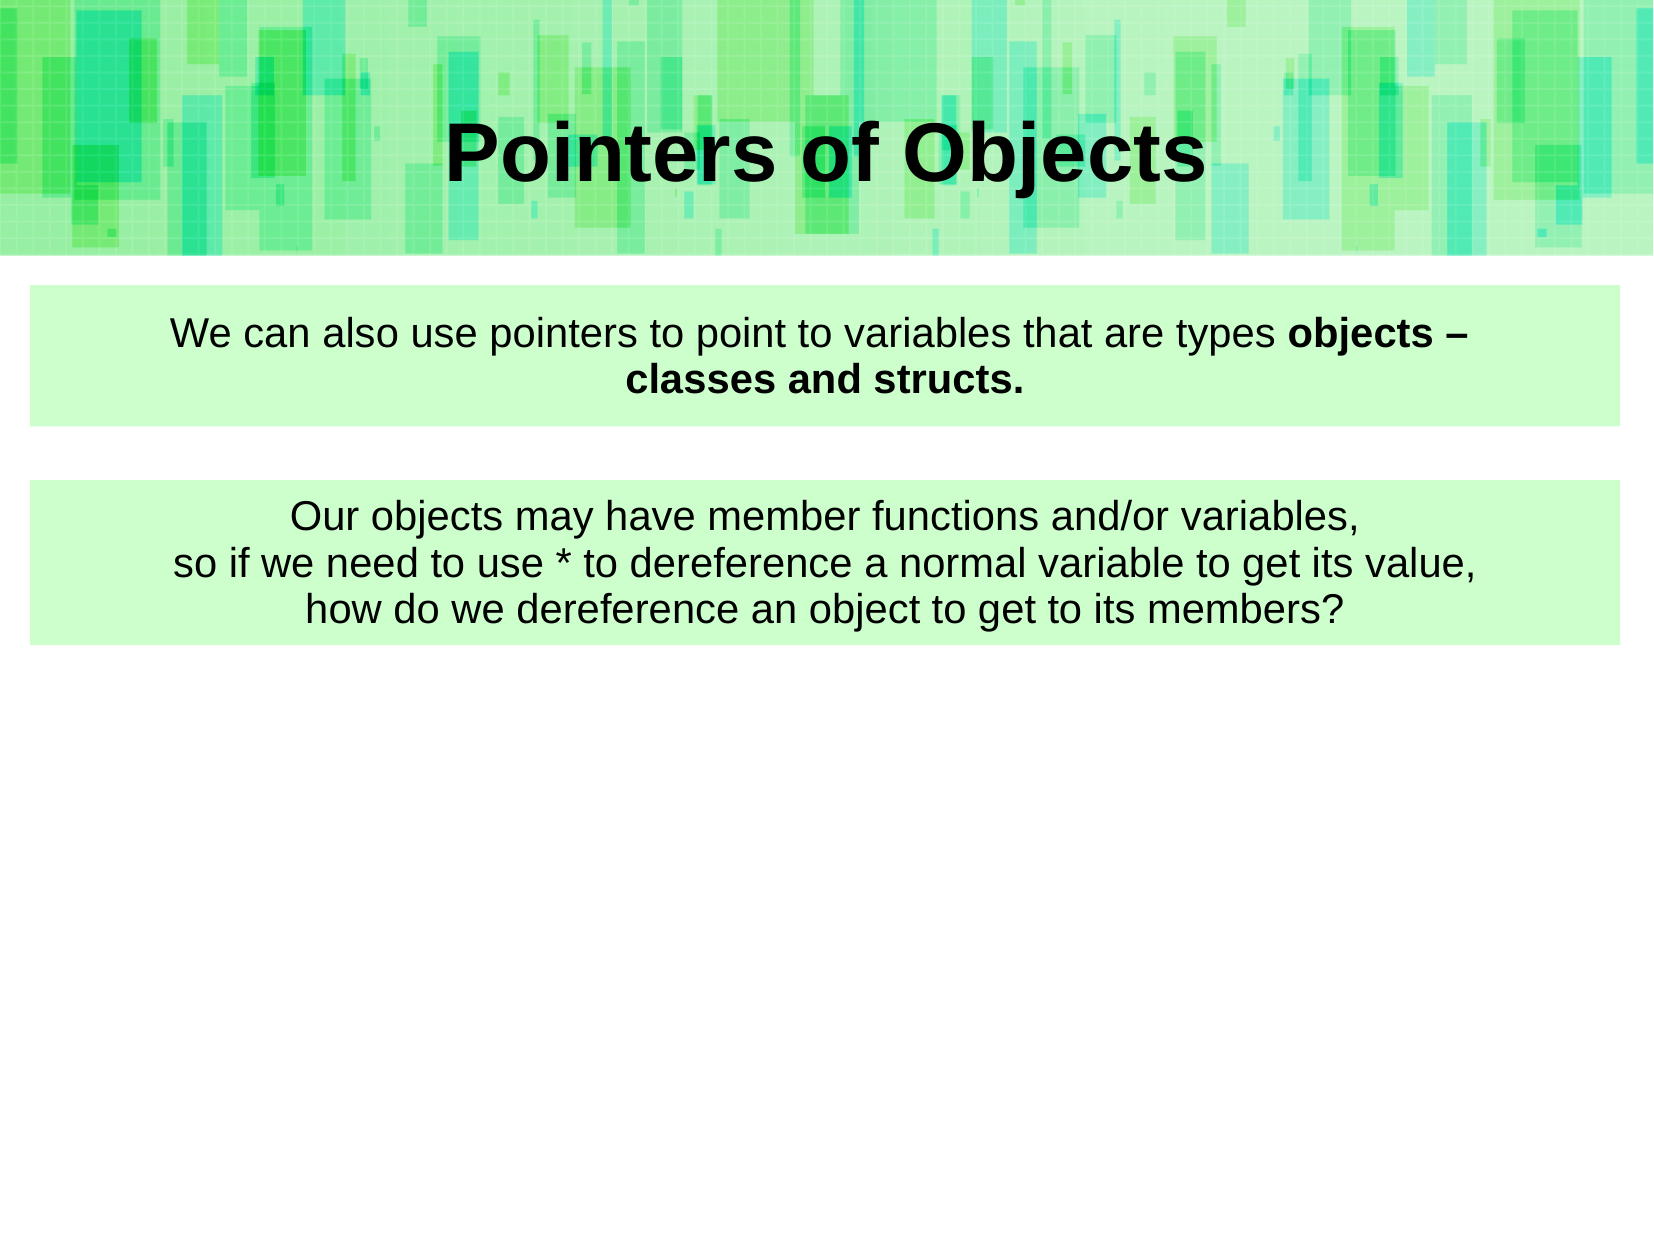

# Pointers of Objects
We can also use pointers to point to variables that are types objects –
classes and structs.
Our objects may have member functions and/or variables,
so if we need to use * to dereference a normal variable to get its value,
how do we dereference an object to get to its members?